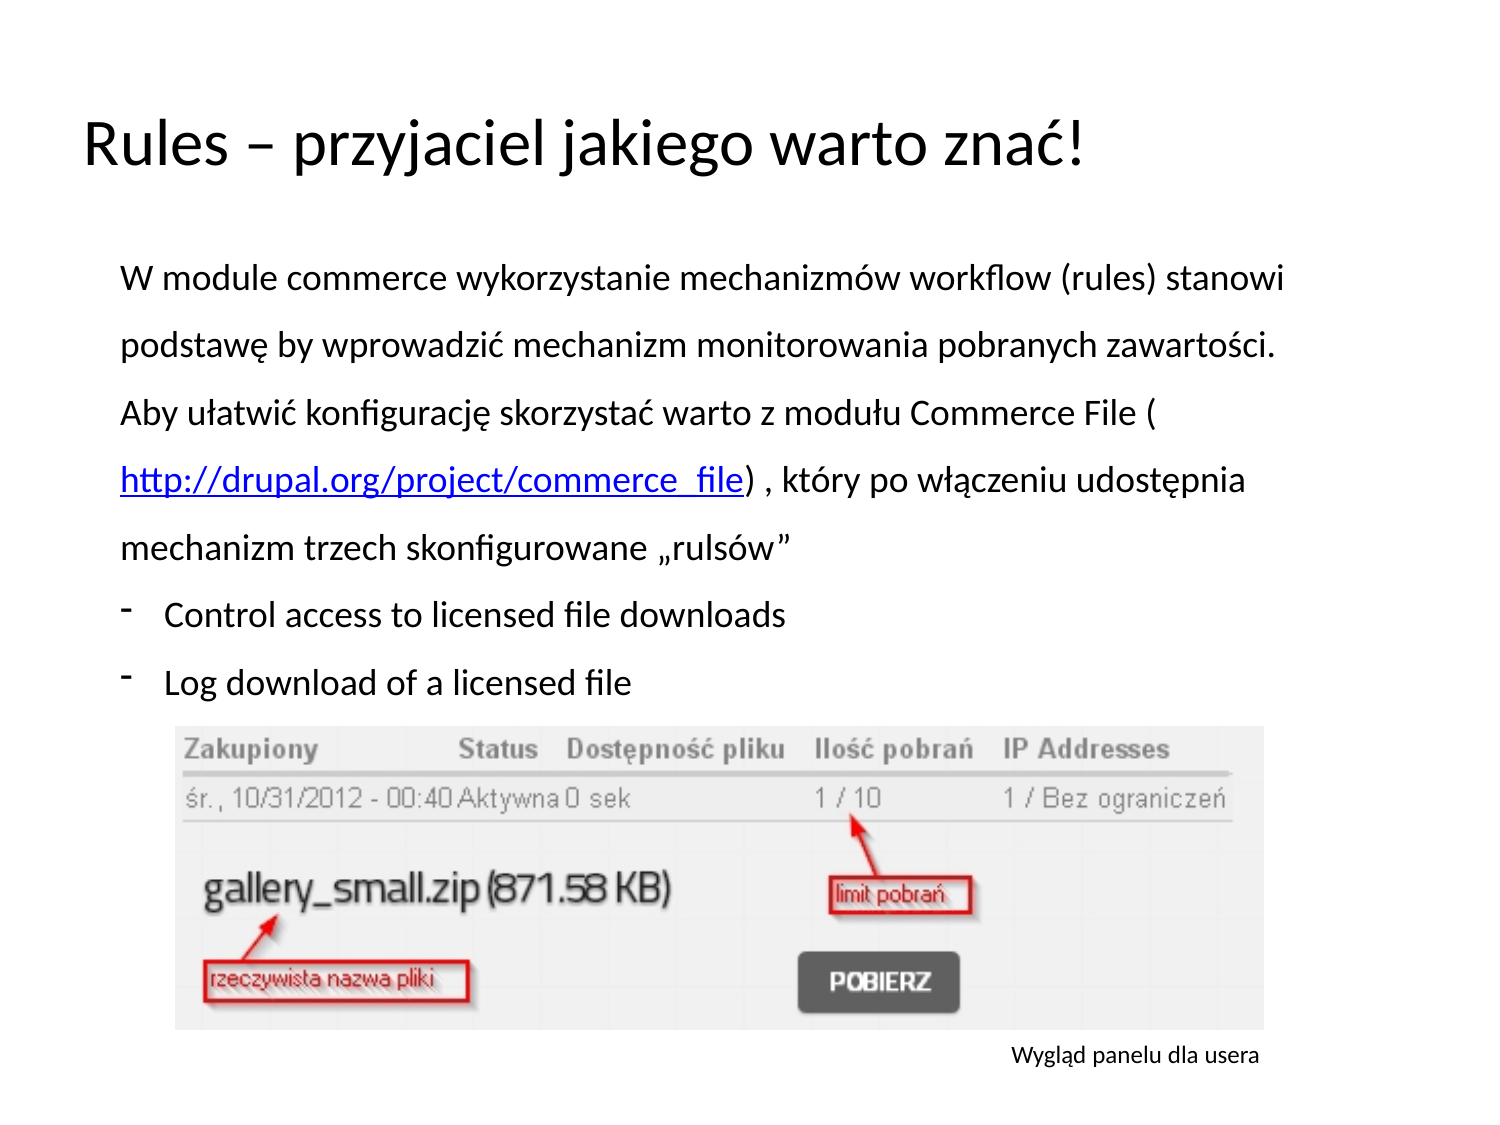

Rules – przyjaciel jakiego warto znać!
W module commerce wykorzystanie mechanizmów workflow (rules) stanowi podstawę by wprowadzić mechanizm monitorowania pobranych zawartości.
Aby ułatwić konfigurację skorzystać warto z modułu Commerce File (http://drupal.org/project/commerce_file) , który po włączeniu udostępnia mechanizm trzech skonfigurowane „rulsów”
 Control access to licensed file downloads
 Log download of a licensed file
Wygląd panelu dla usera